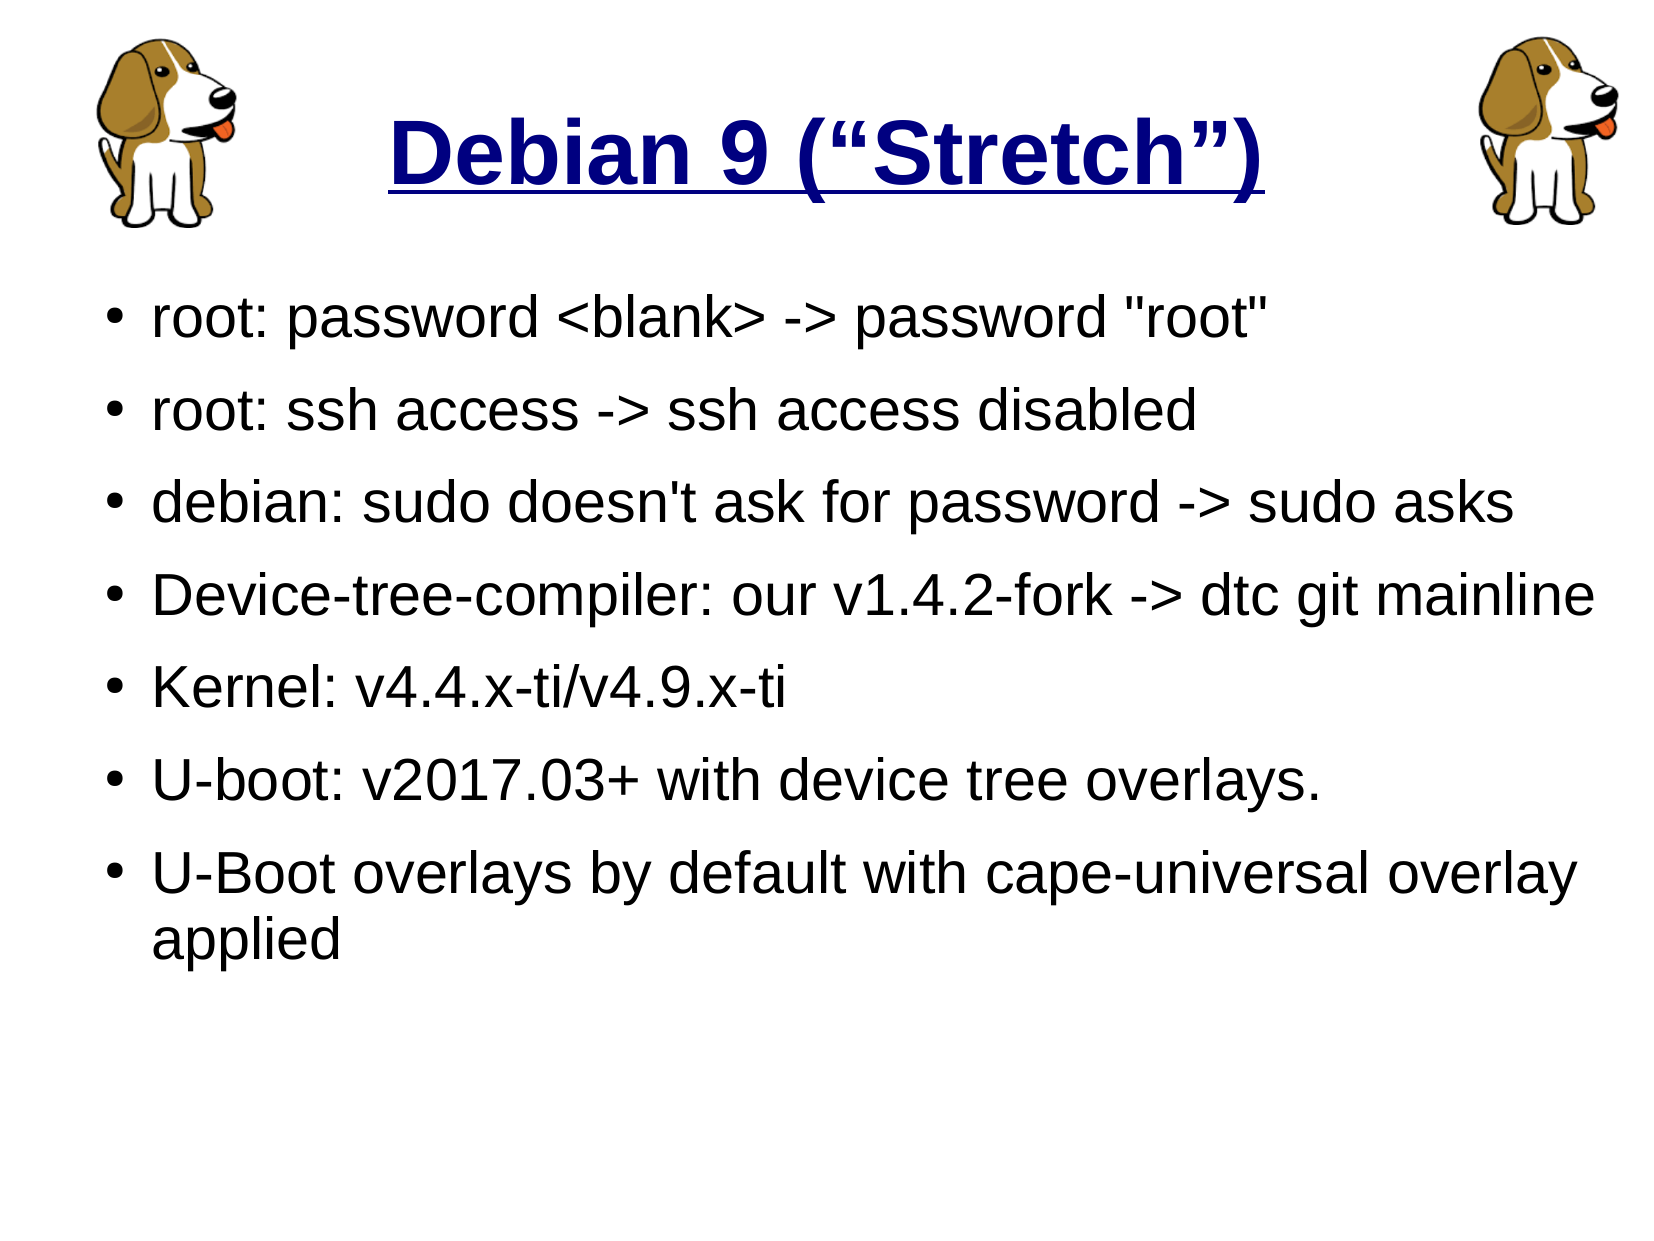

# Debian 9 (“Stretch”)
root: password <blank> -> password "root"
root: ssh access -> ssh access disabled
debian: sudo doesn't ask for password -> sudo asks
Device-tree-compiler: our v1.4.2-fork -> dtc git mainline
Kernel: v4.4.x-ti/v4.9.x-ti
U-boot: v2017.03+ with device tree overlays.
U-Boot overlays by default with cape-universal overlay applied